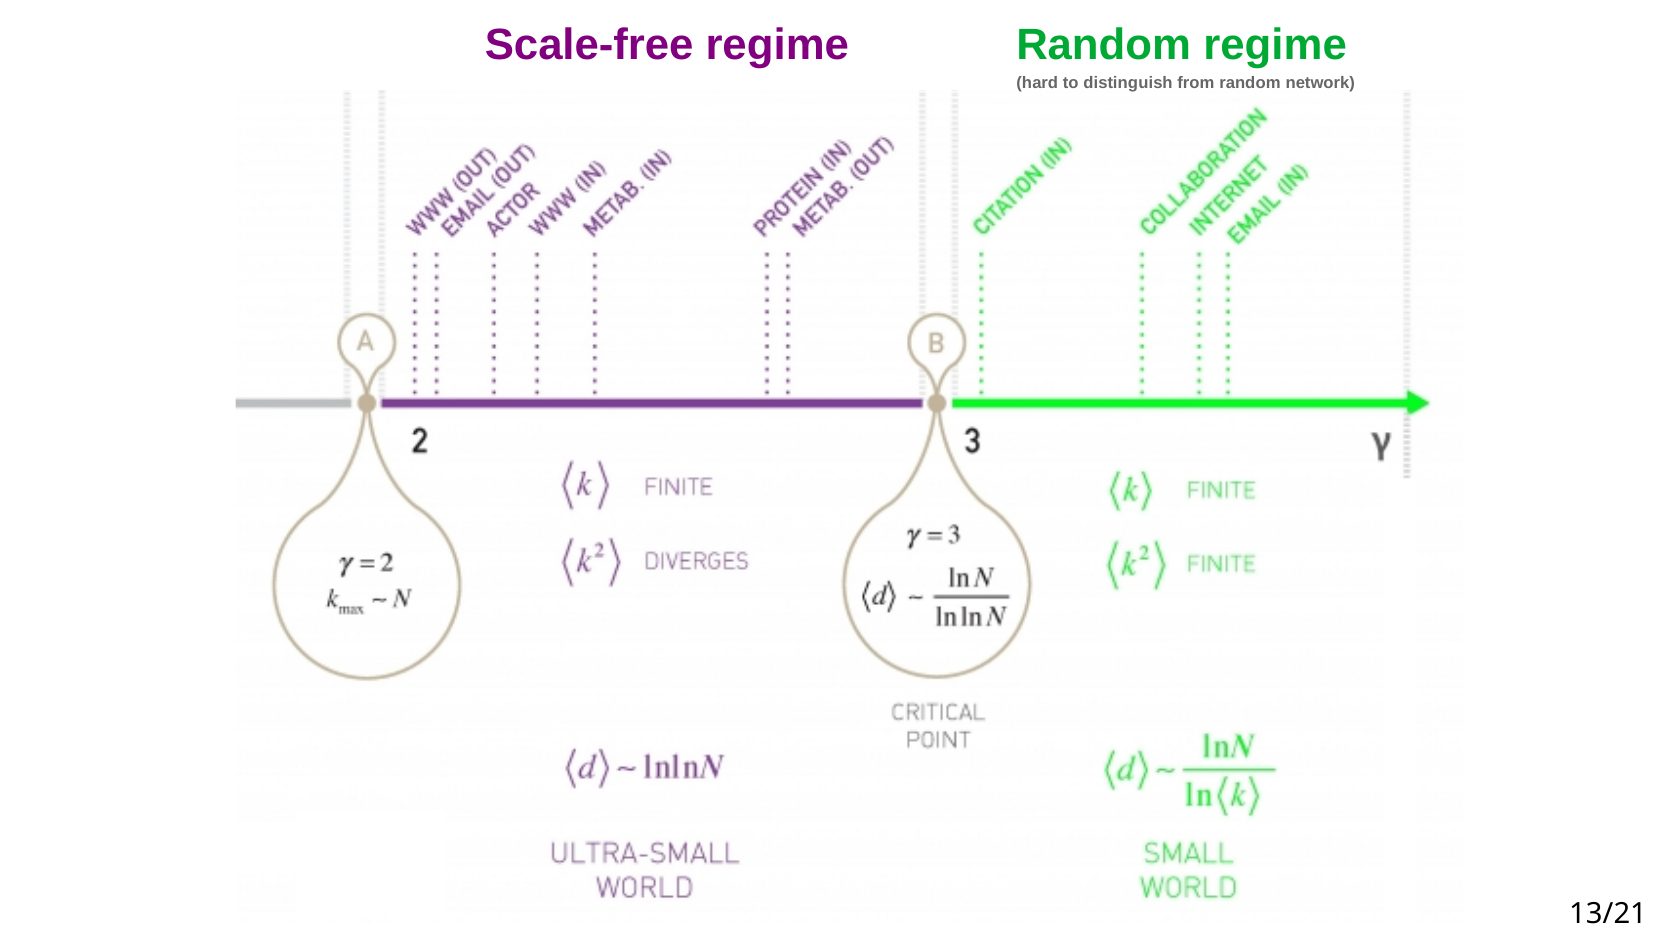

Scale-free regime
Random regime
(hard to distinguish from random network)
13